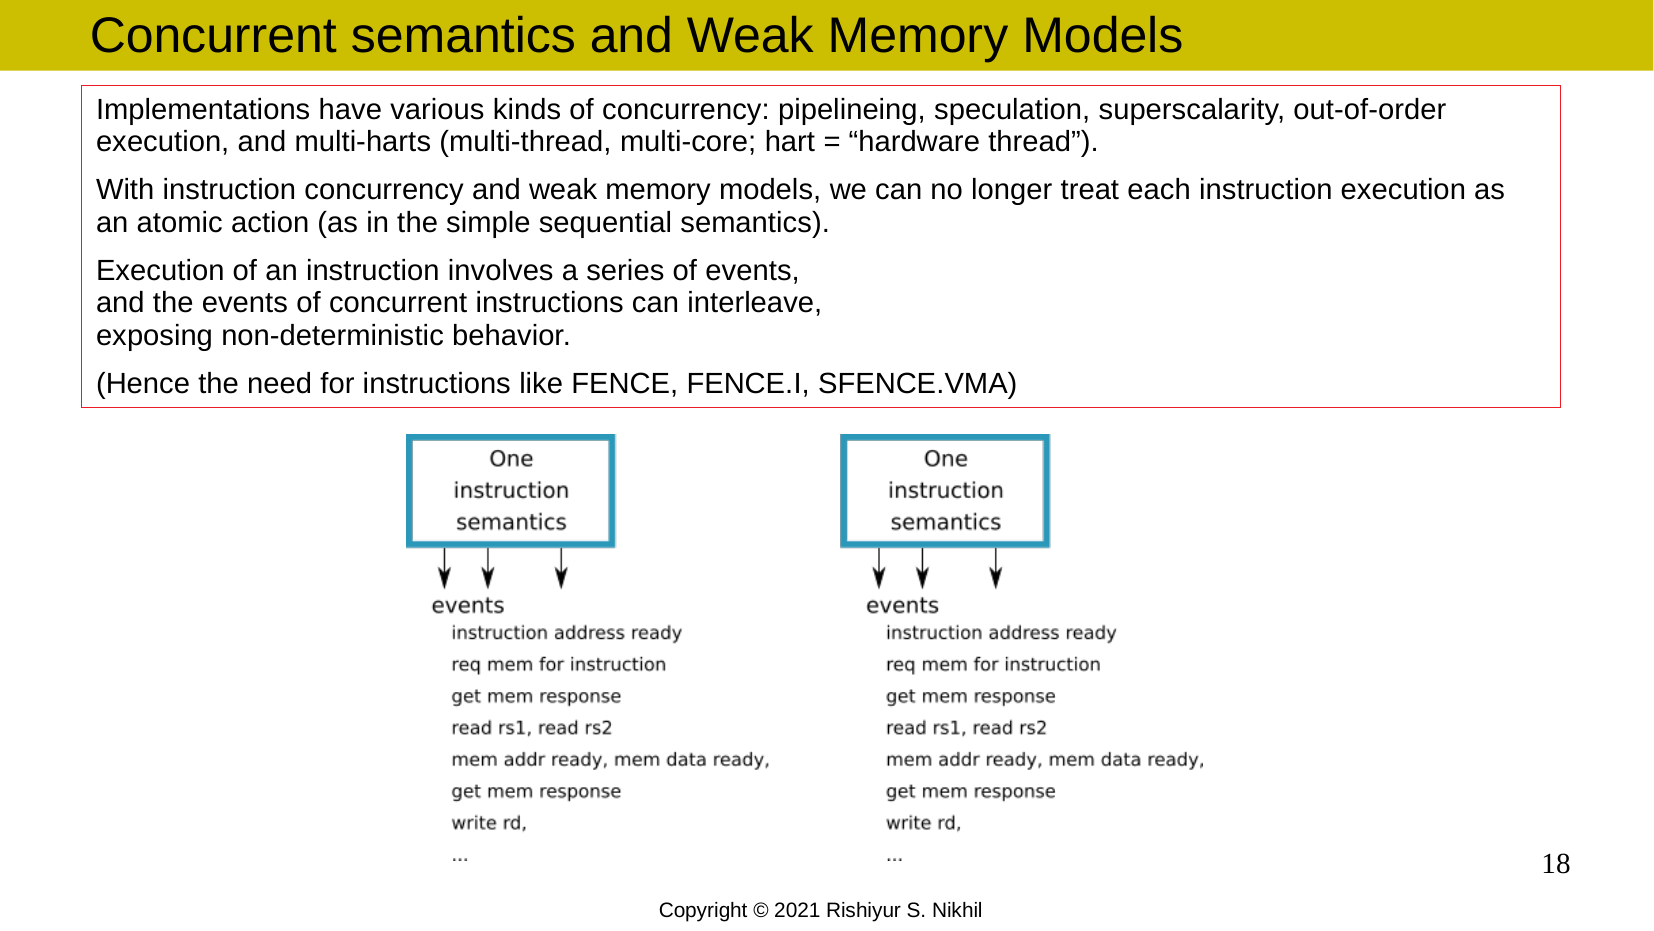

Concurrent semantics and Weak Memory Models
Implementations have various kinds of concurrency: pipelineing, speculation, superscalarity, out-of-order execution, and multi-harts (multi-thread, multi-core; hart = “hardware thread”).
With instruction concurrency and weak memory models, we can no longer treat each instruction execution as an atomic action (as in the simple sequential semantics).
Execution of an instruction involves a series of events,
and the events of concurrent instructions can interleave,
exposing non-deterministic behavior.
(Hence the need for instructions like FENCE, FENCE.I, SFENCE.VMA)
18